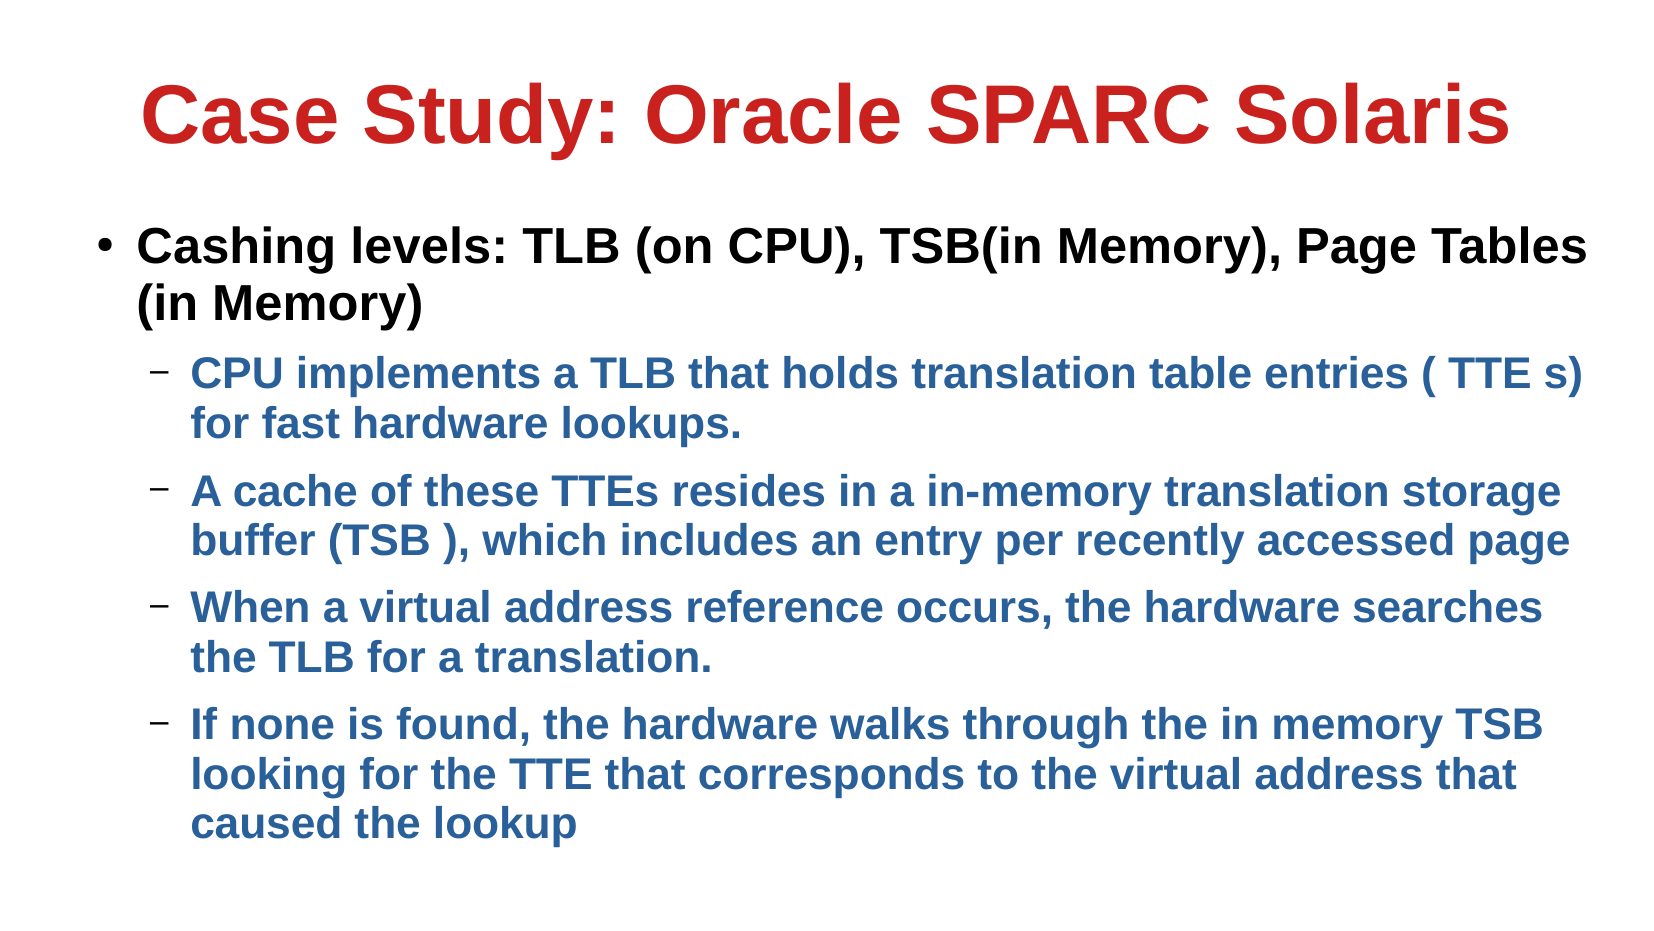

# Case Study: Oracle SPARC Solaris
Cashing levels: TLB (on CPU), TSB(in Memory), Page Tables (in Memory)
CPU implements a TLB that holds translation table entries ( TTE s) for fast hardware lookups.
A cache of these TTEs resides in a in-memory translation storage buffer (TSB ), which includes an entry per recently accessed page
When a virtual address reference occurs, the hardware searches the TLB for a translation.
If none is found, the hardware walks through the in memory TSB looking for the TTE that corresponds to the virtual address that caused the lookup